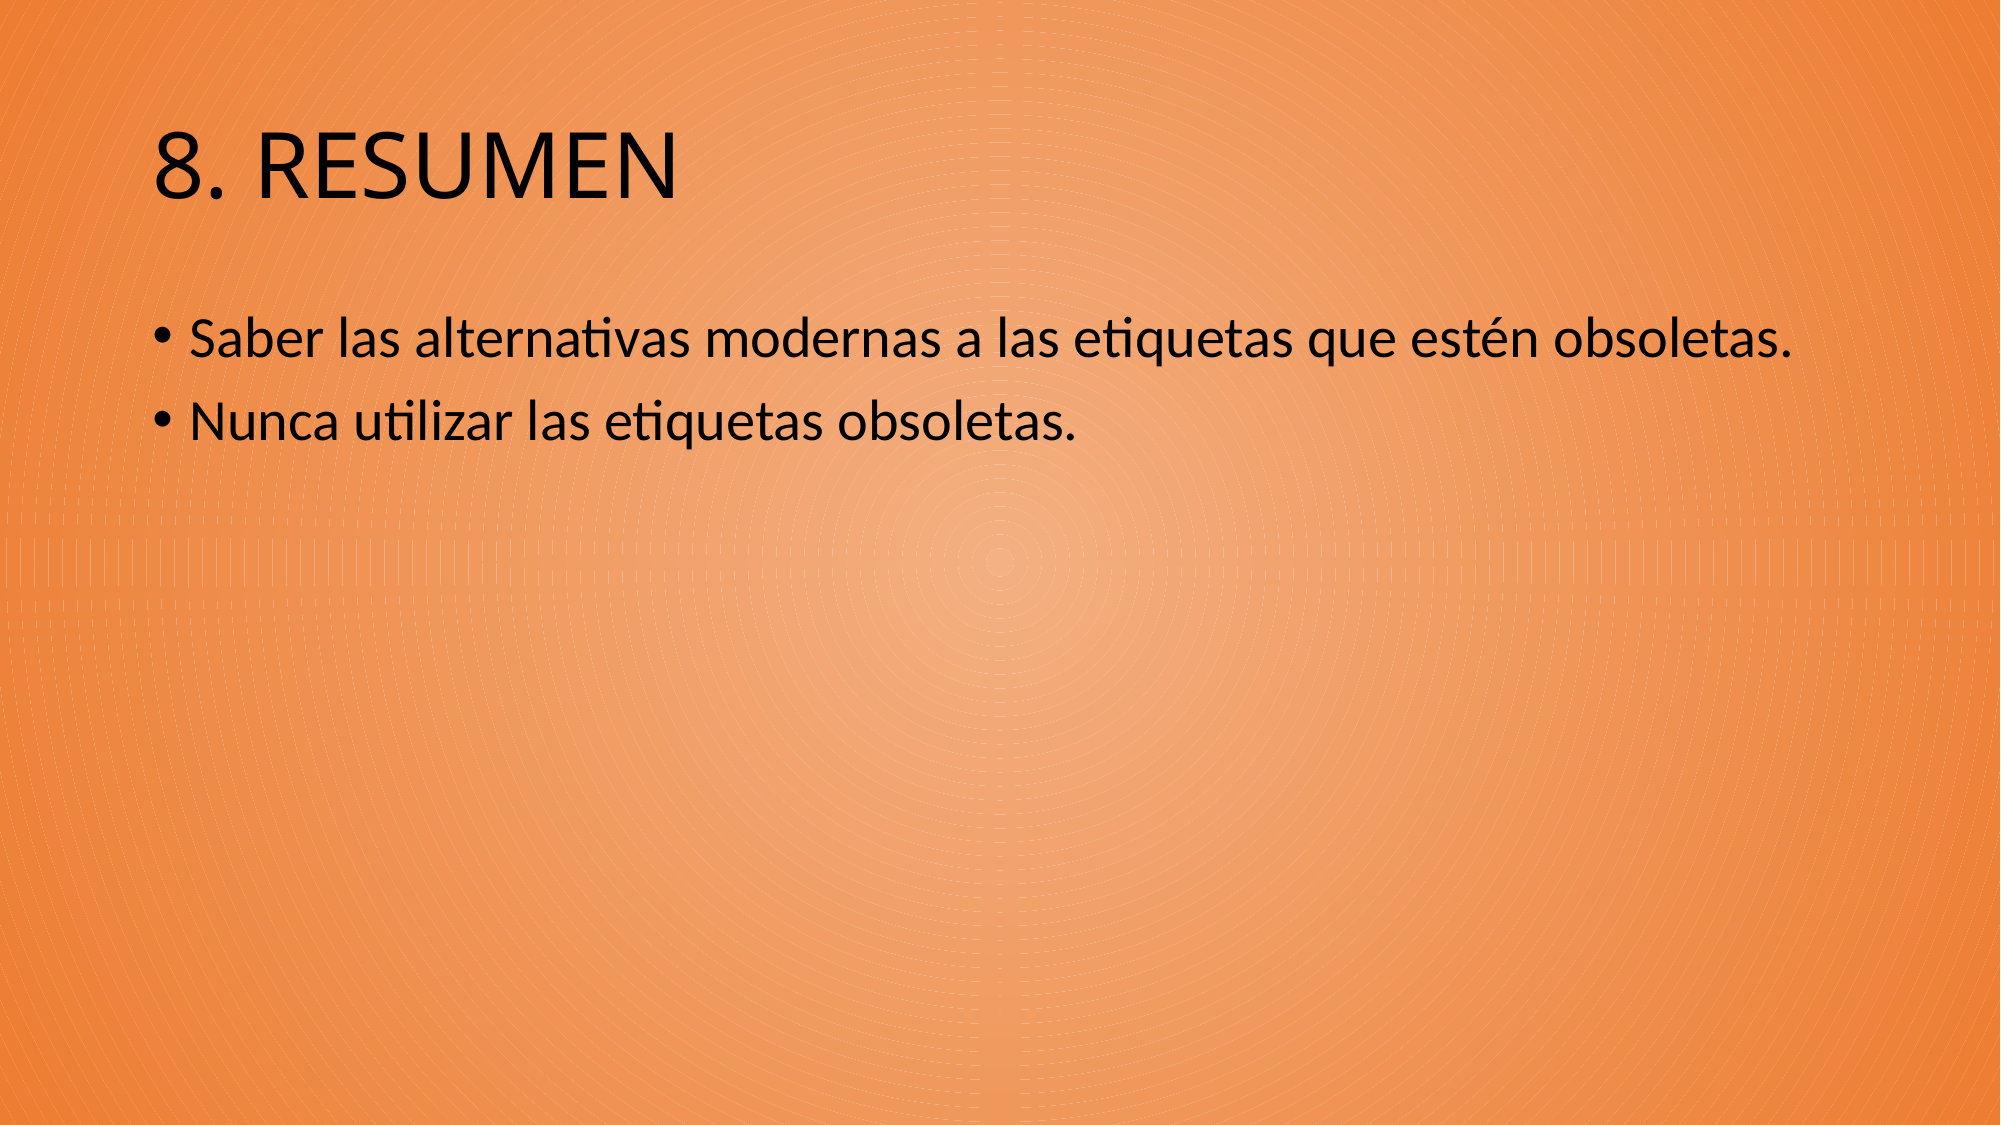

# 8. RESUMEN
Saber las alternativas modernas a las etiquetas que estén obsoletas.
Nunca utilizar las etiquetas obsoletas.